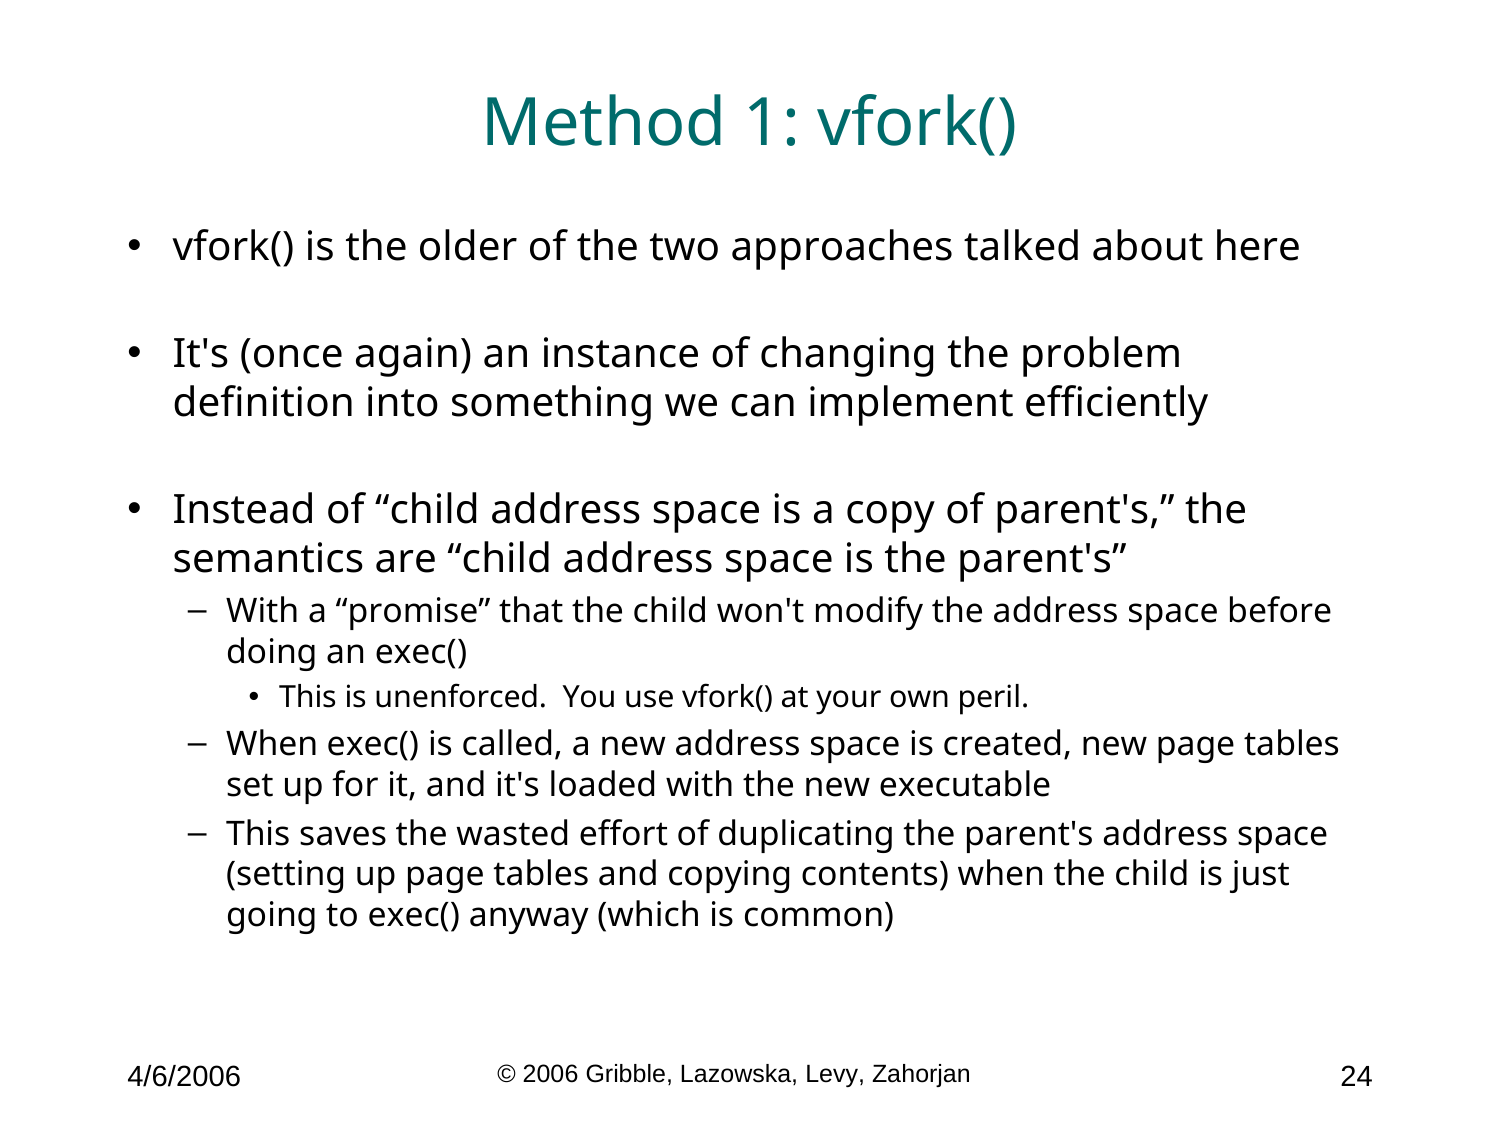

# Method 1: vfork()
vfork() is the older of the two approaches talked about here
It's (once again) an instance of changing the problem definition into something we can implement efficiently
Instead of “child address space is a copy of parent's,” the semantics are “child address space is the parent's”
With a “promise” that the child won't modify the address space before doing an exec()
This is unenforced. You use vfork() at your own peril.
When exec() is called, a new address space is created, new page tables set up for it, and it's loaded with the new executable
This saves the wasted effort of duplicating the parent's address space (setting up page tables and copying contents) when the child is just going to exec() anyway (which is common)
24